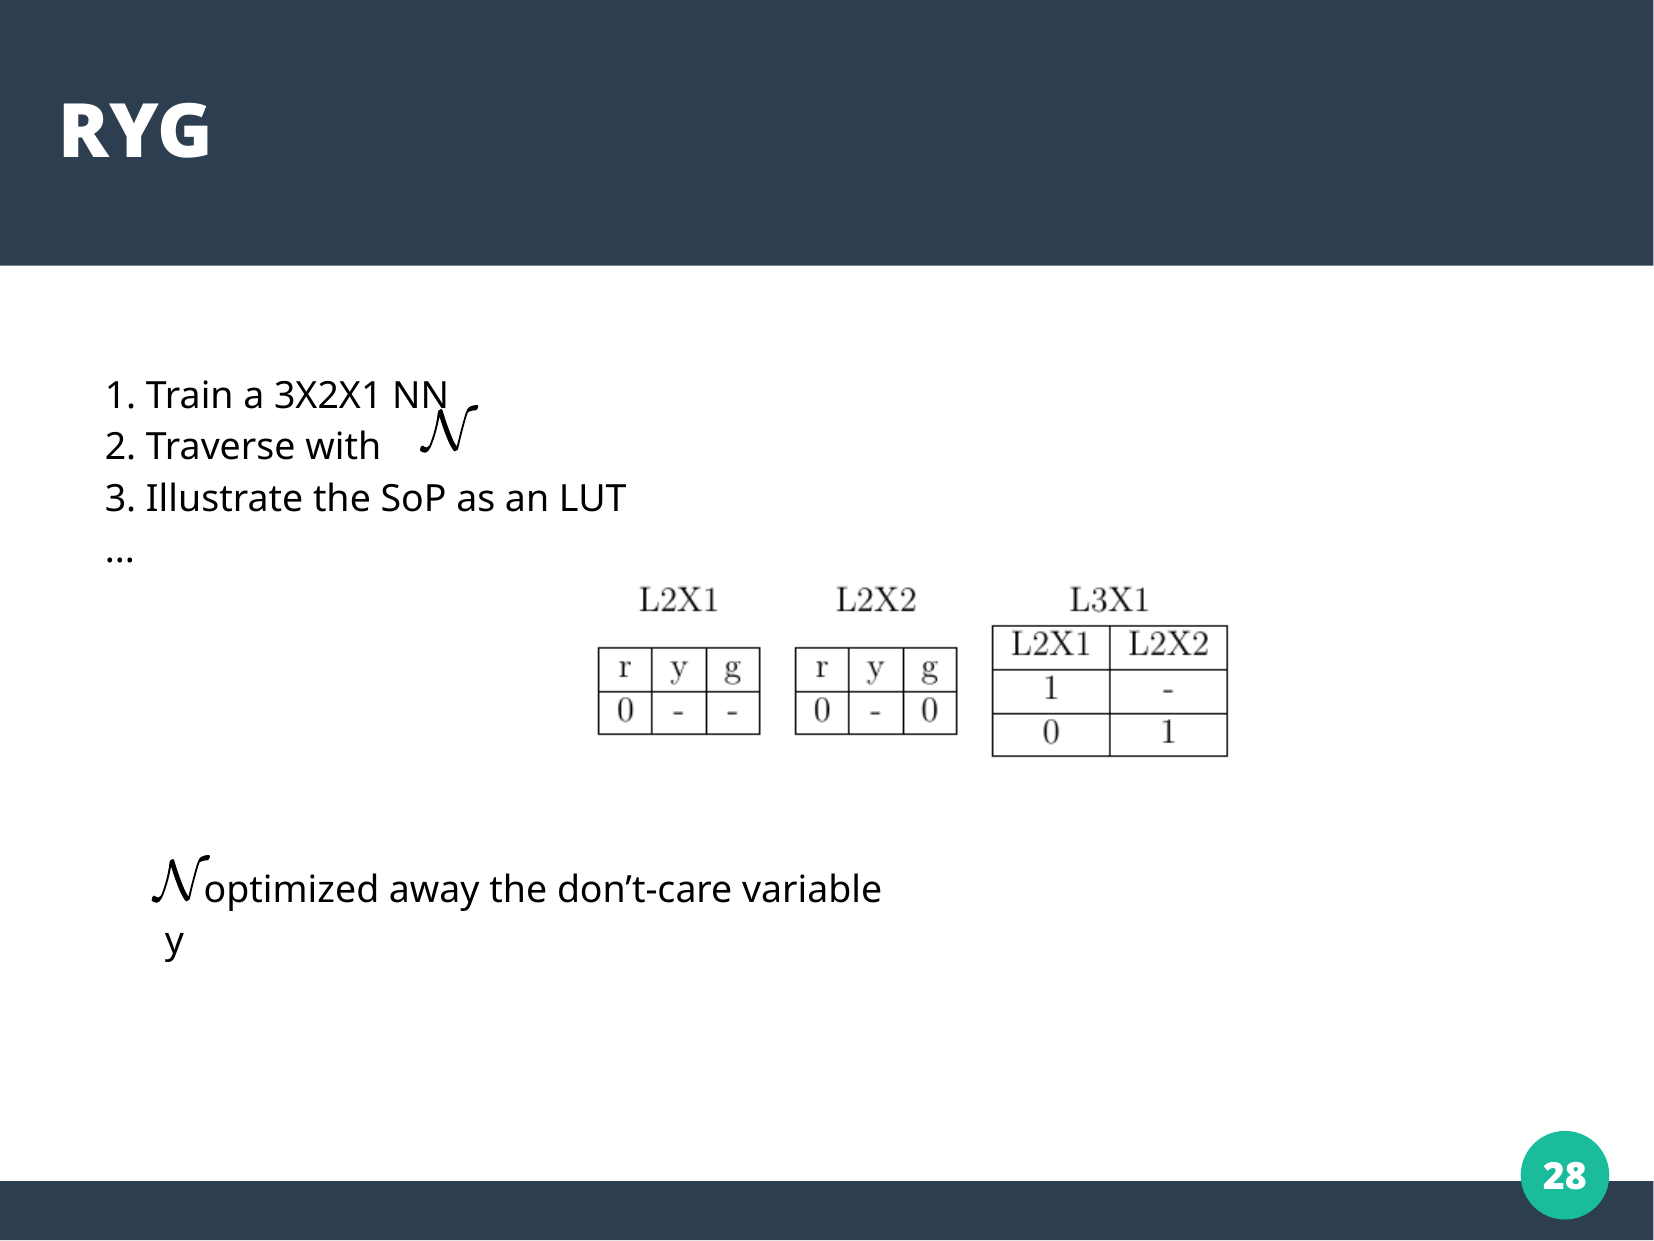

# RYG
1. Train a 3X2X1 NN
2. Traverse with
3. Illustrate the SoP as an LUT
...
 optimized away the don’t-care variable y
28